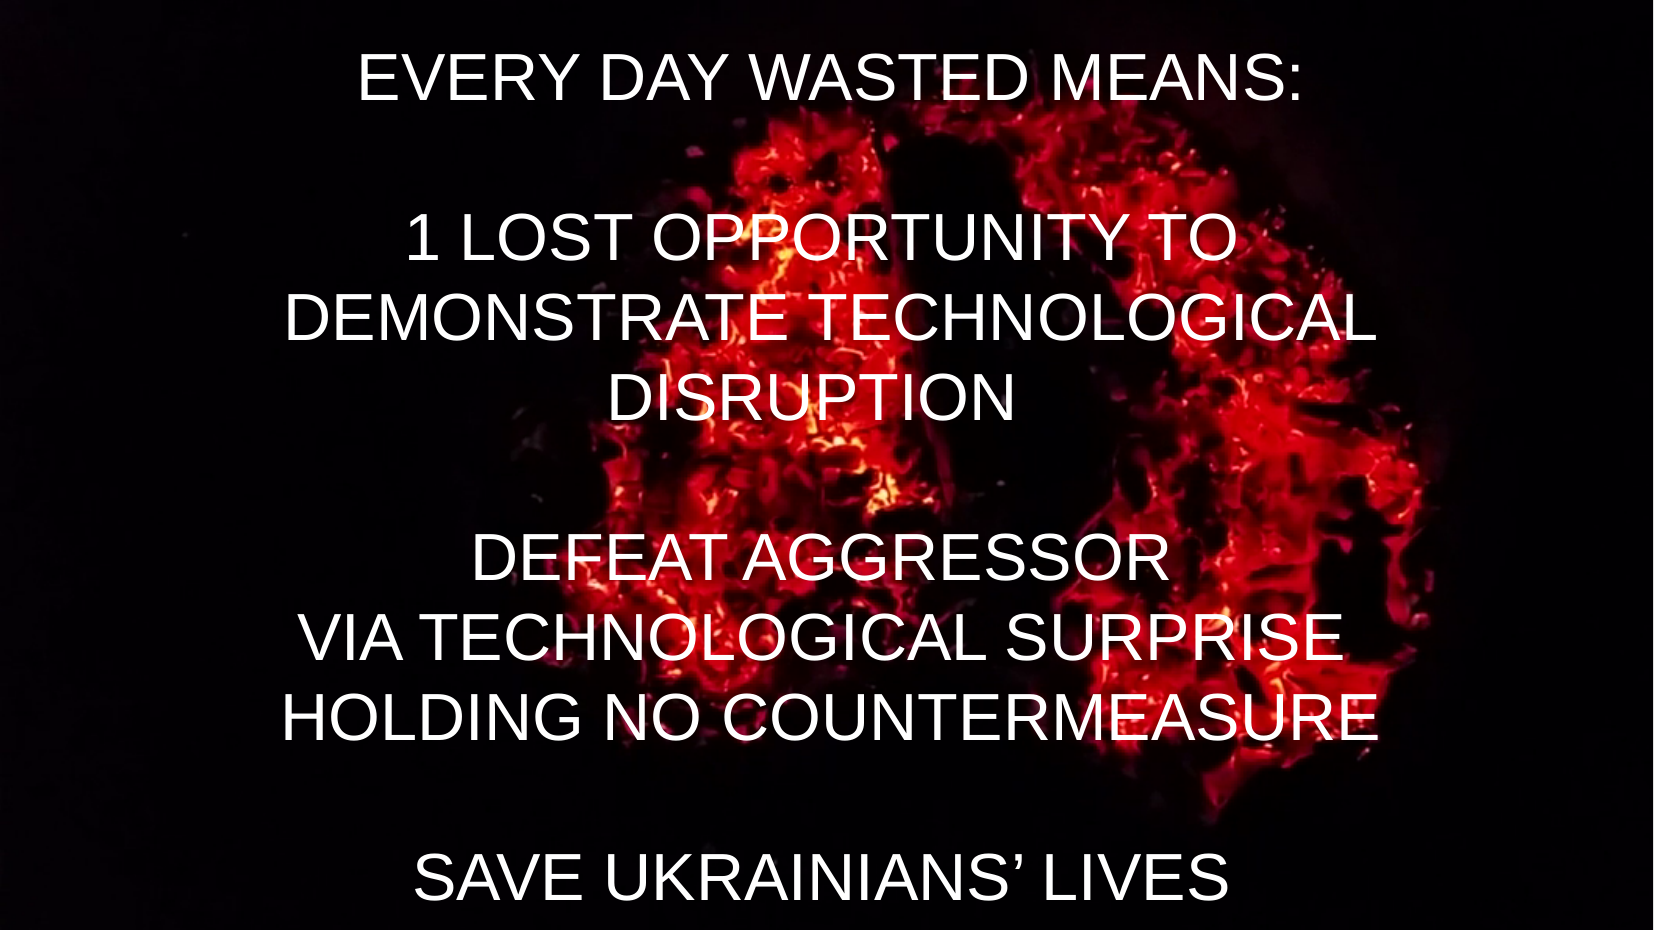

EVERY DAY WASTED MEANS:
1 LOST OPPORTUNITY TO
DEMONSTRATE TECHNOLOGICAL
DISRUPTION
DEFEAT AGGRESSOR
VIA TECHNOLOGICAL SURPRISE
HOLDING NO COUNTERMEASURE
SAVE UKRAINIANS’ LIVES